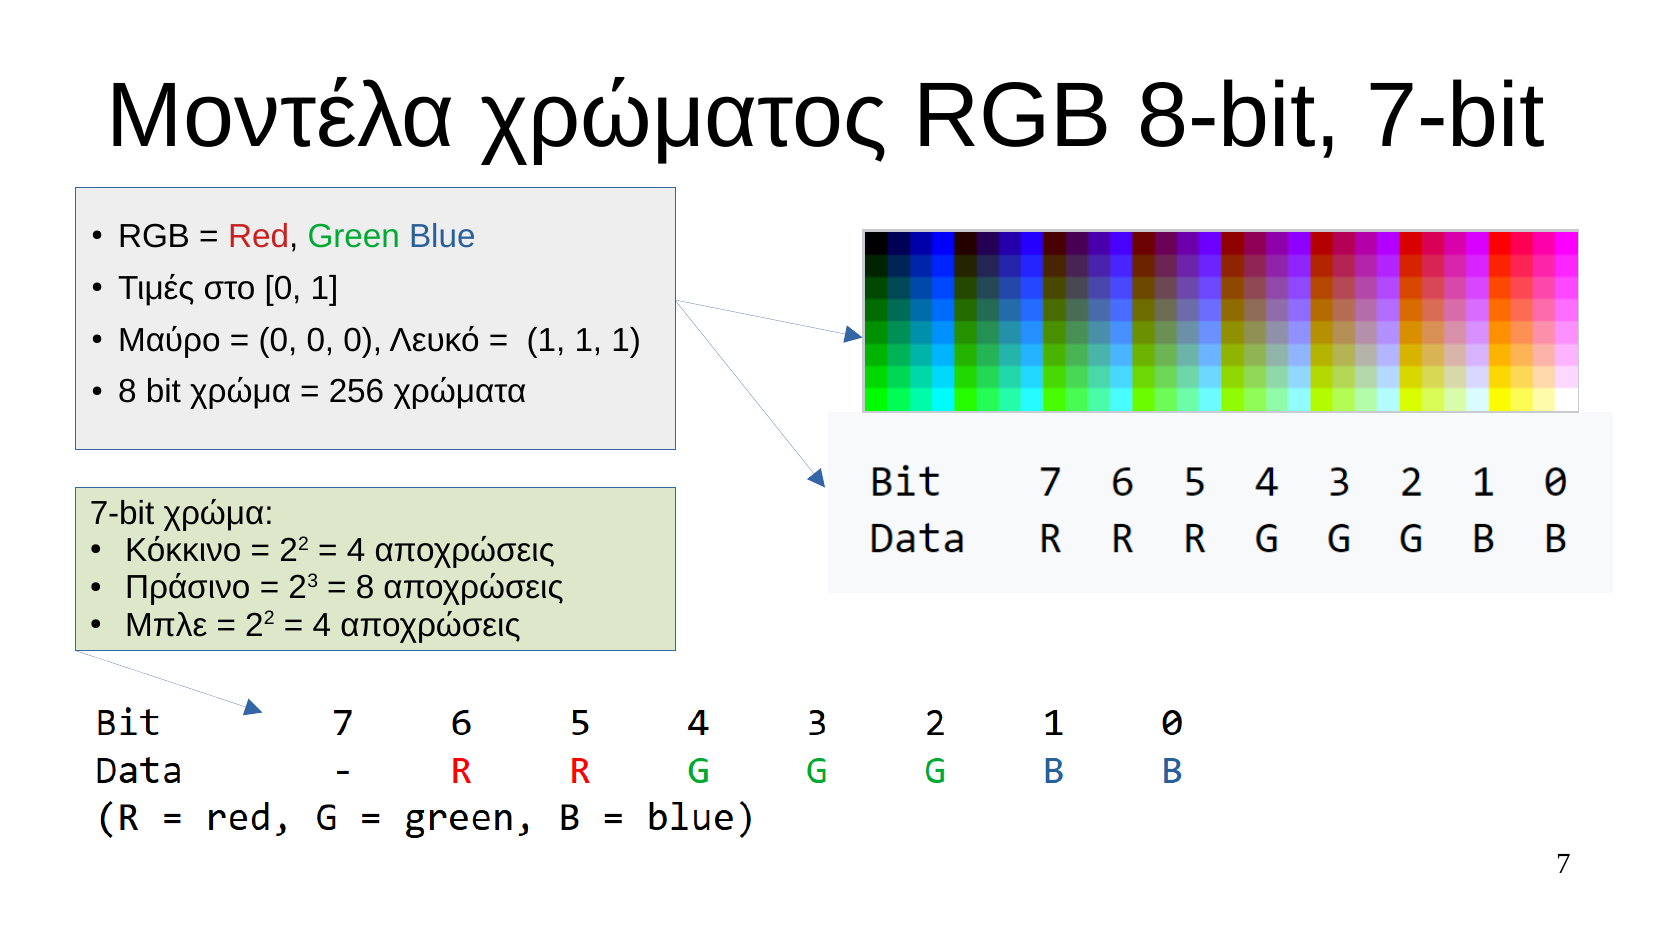

# Μοντέλα χρώματος RGB 8-bit, 7-bit
RGB = Red, Green Blue
Τιμές στο [0, 1]
Μαύρο = (0, 0, 0), Λευκό = (1, 1, 1)
8 bit χρώμα = 256 χρώματα
7-bit χρώμα:
Κόκκινο = 22 = 4 αποχρώσεις
Πράσινο = 23 = 8 αποχρώσεις
Μπλε = 22 = 4 αποχρώσεις
7